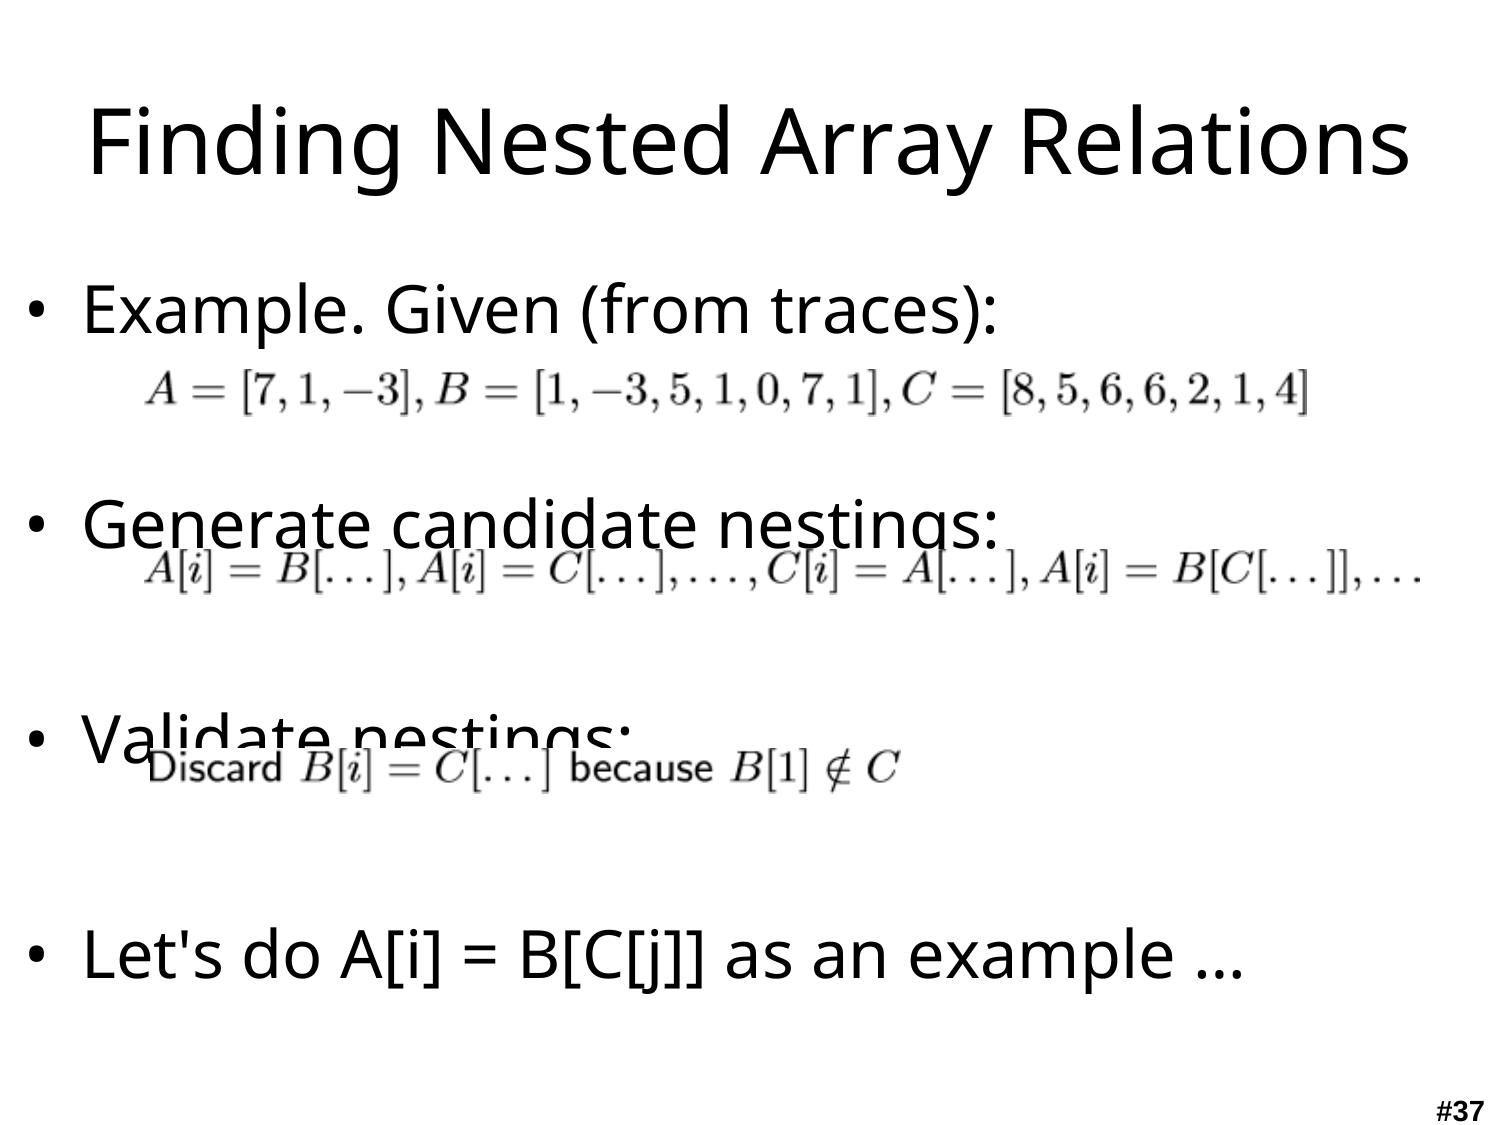

# Finding Nested Array Relations
Example. Given (from traces):
Generate candidate nestings:
Validate nestings:
Let's do A[i] = B[C[j]] as an example …
37